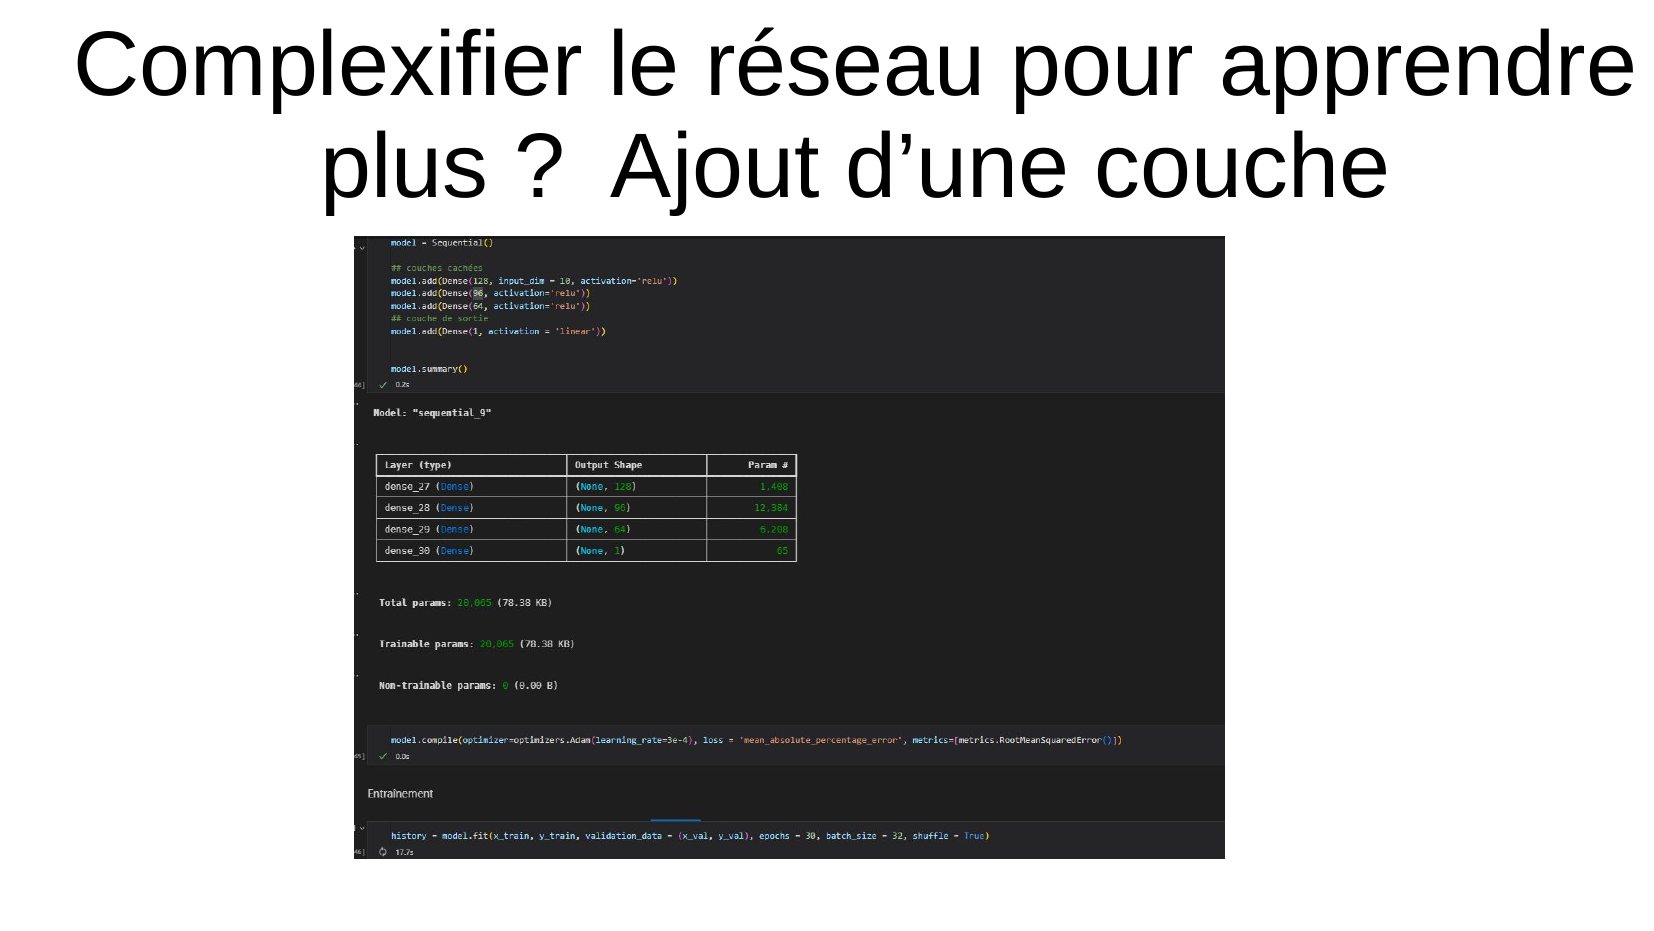

# Complexifier le réseau pour apprendre plus ? Ajout d’une couche